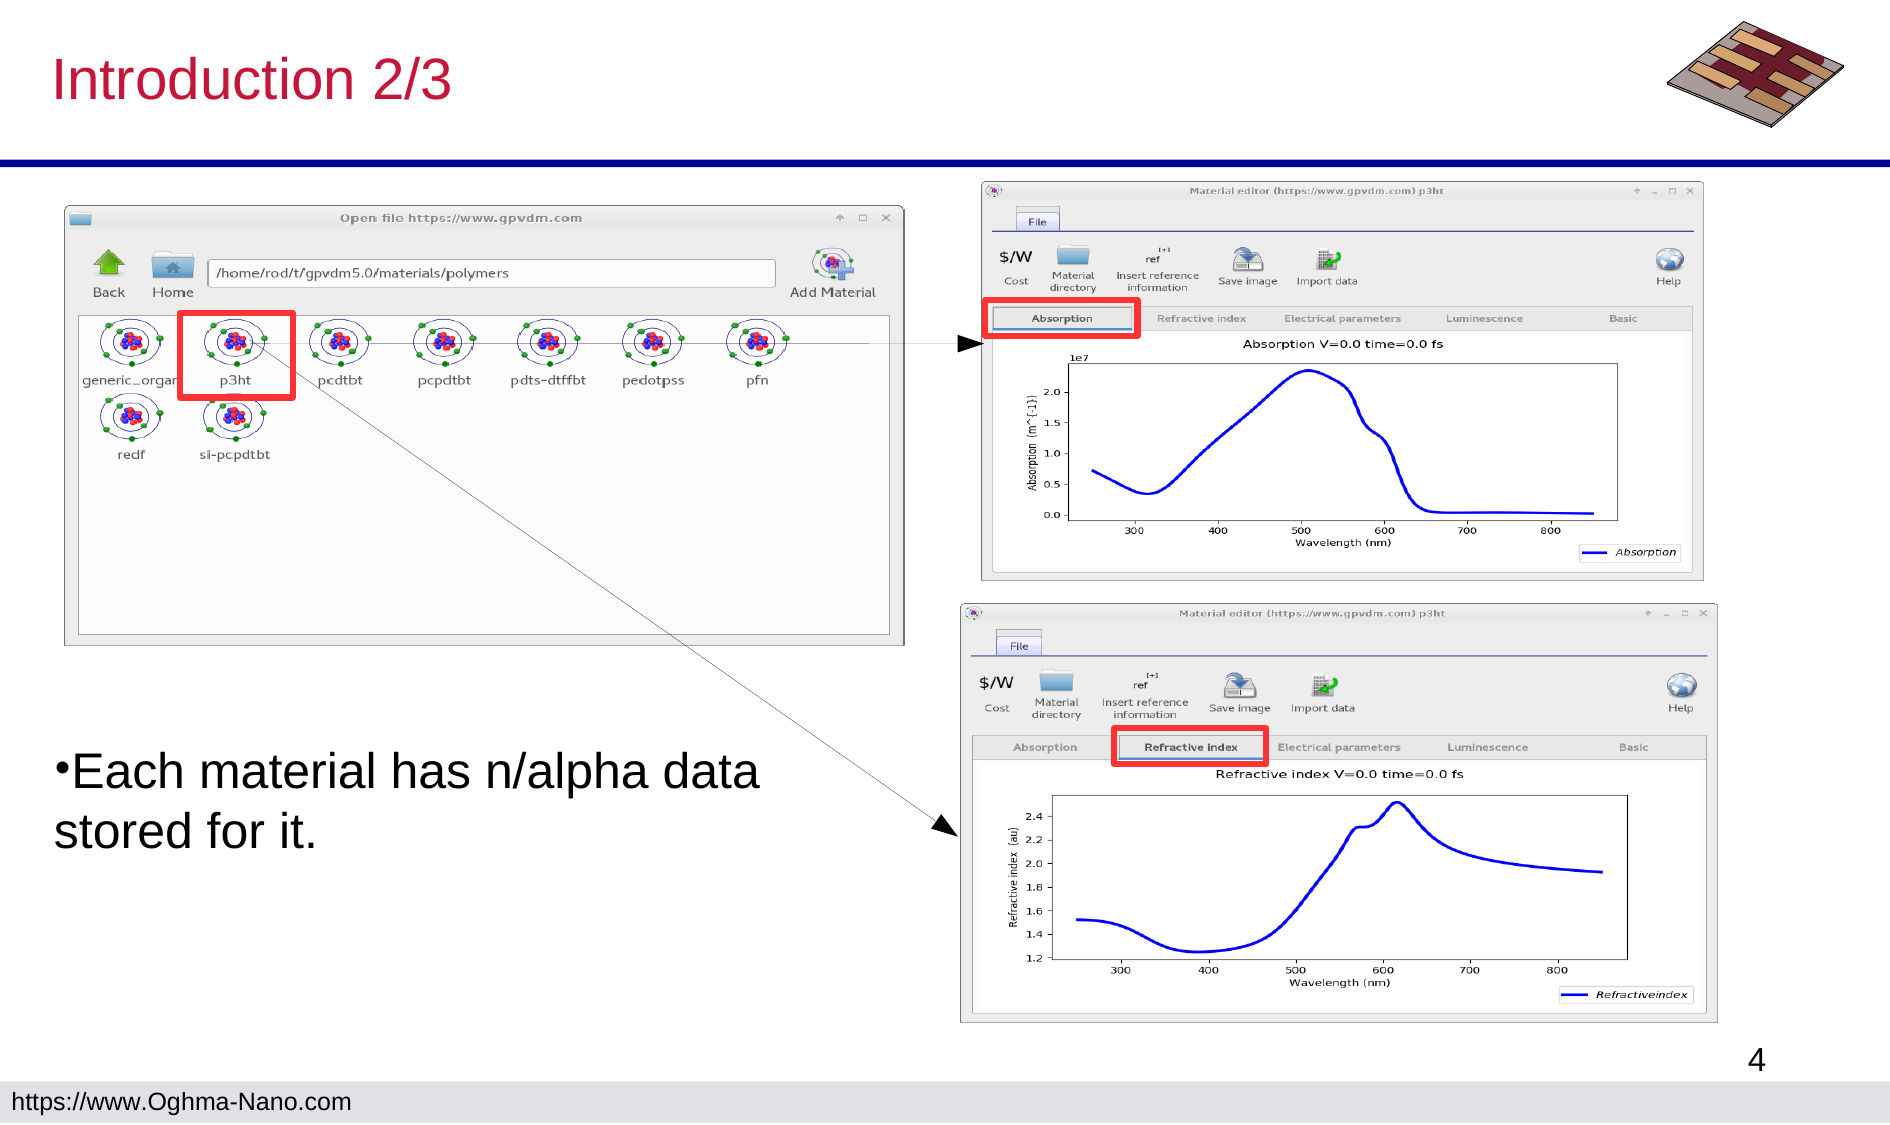

# Introduction 2/3
Each material has n/alpha data stored for it.